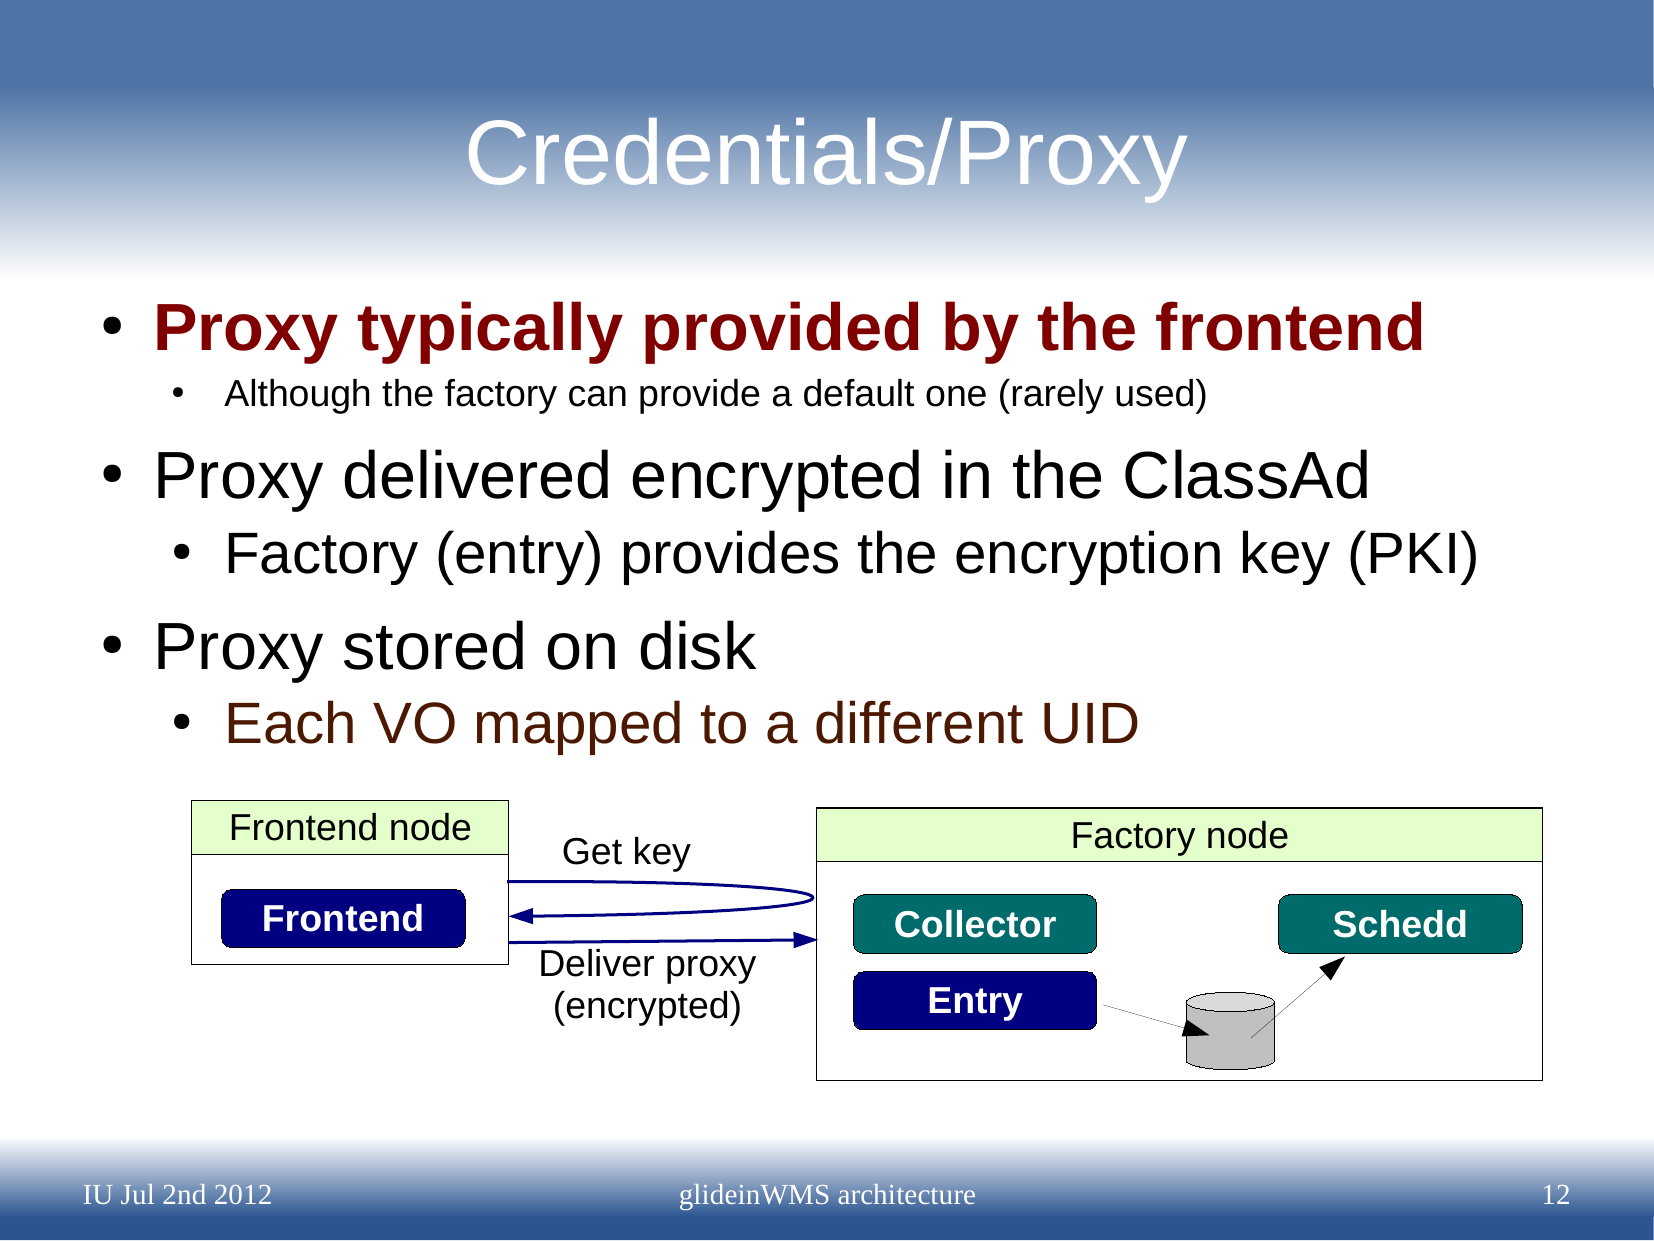

# Credentials/Proxy
Proxy typically provided by the frontend
Although the factory can provide a default one (rarely used)
Proxy delivered encrypted in the ClassAd
Factory (entry) provides the encryption key (PKI)
Proxy stored on disk
Each VO mapped to a different UID
Frontend node
Factory node
Get key
Frontend
Collector
Schedd
Deliver proxy
(encrypted)
Entry
IU Jul 2nd 2012
glideinWMS architecture
12